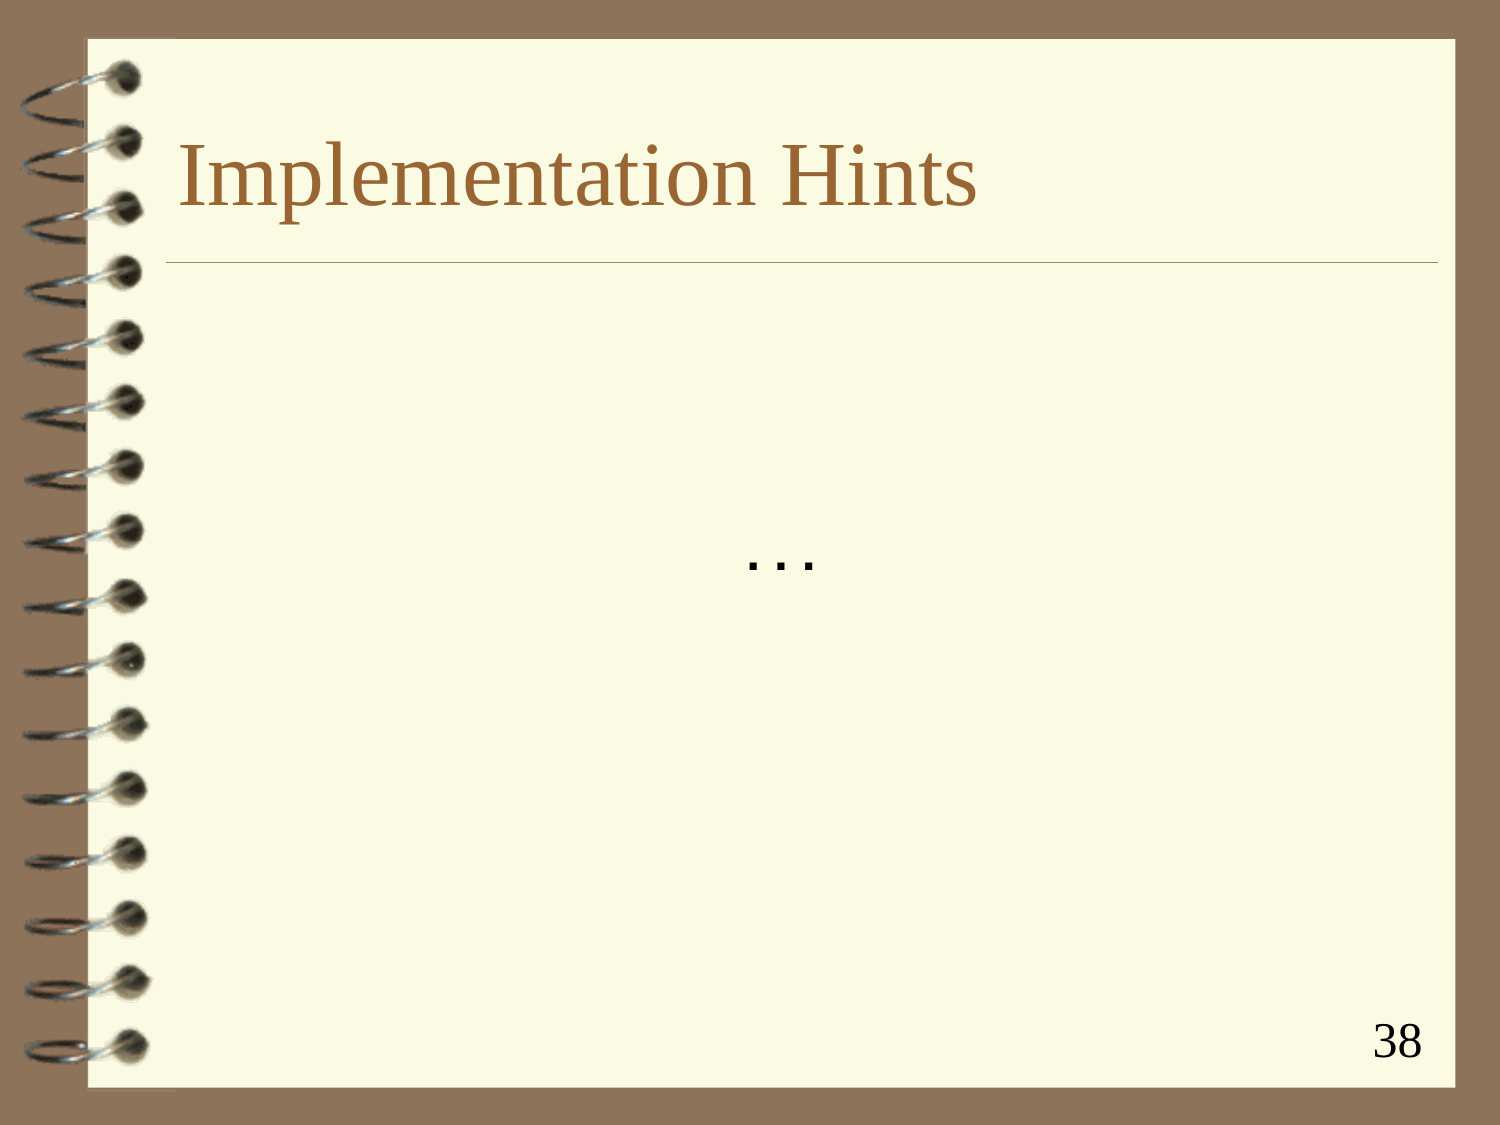

# Implementation Hints
. . .
38